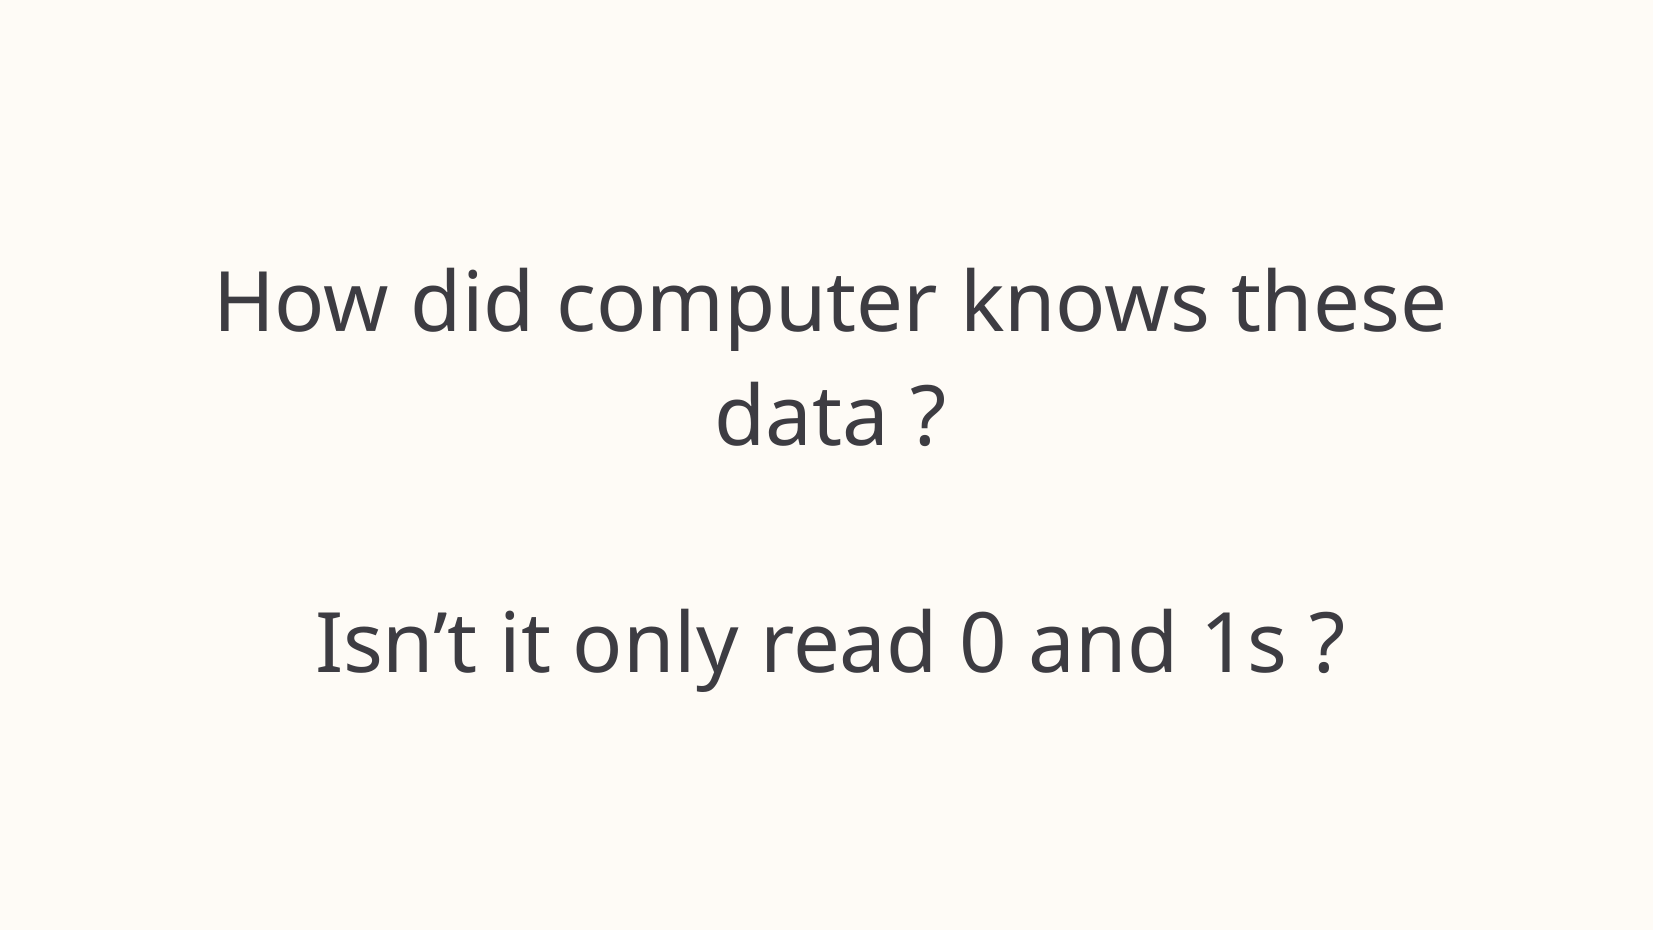

# How did computer knows these data ? Isn’t it only read 0 and 1s ?